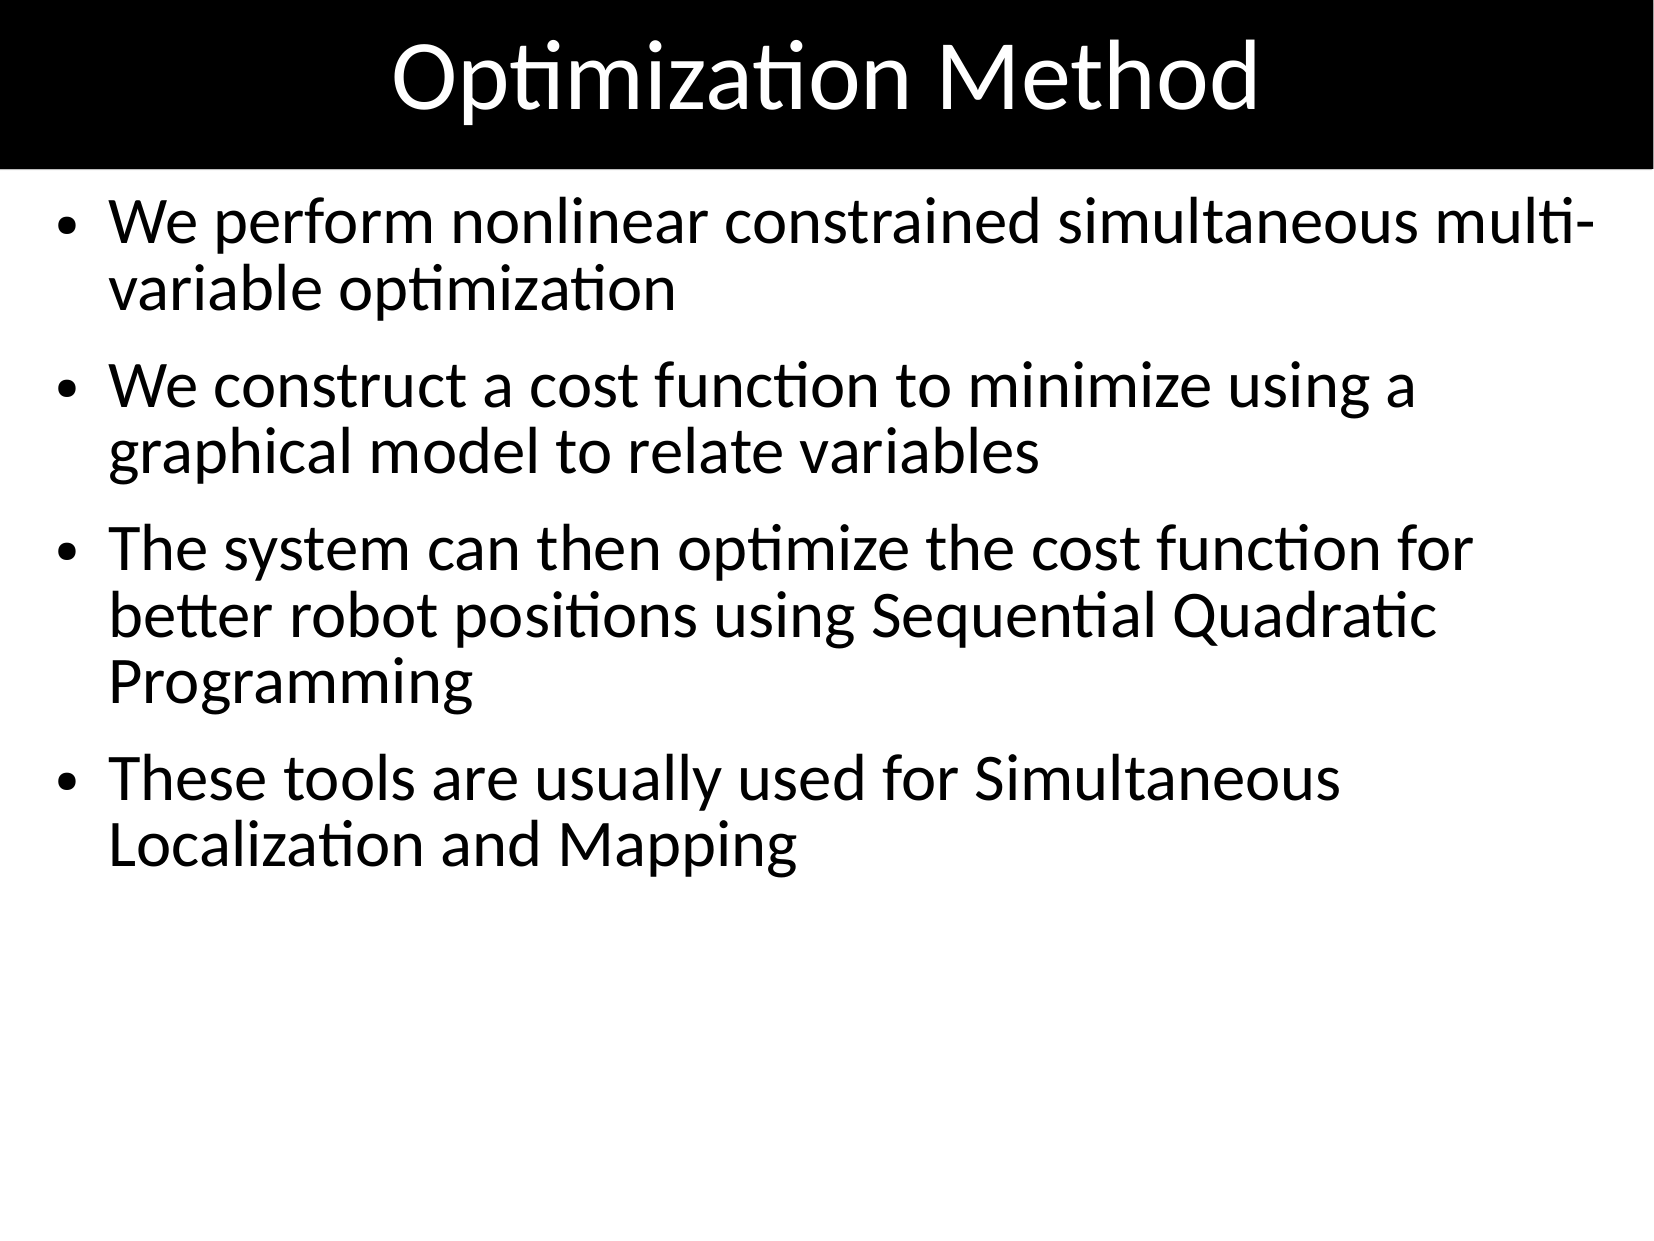

# Optimization Method
We perform nonlinear constrained simultaneous multi-variable optimization
We construct a cost function to minimize using a graphical model to relate variables
The system can then optimize the cost function for better robot positions using Sequential Quadratic Programming
These tools are usually used for Simultaneous Localization and Mapping